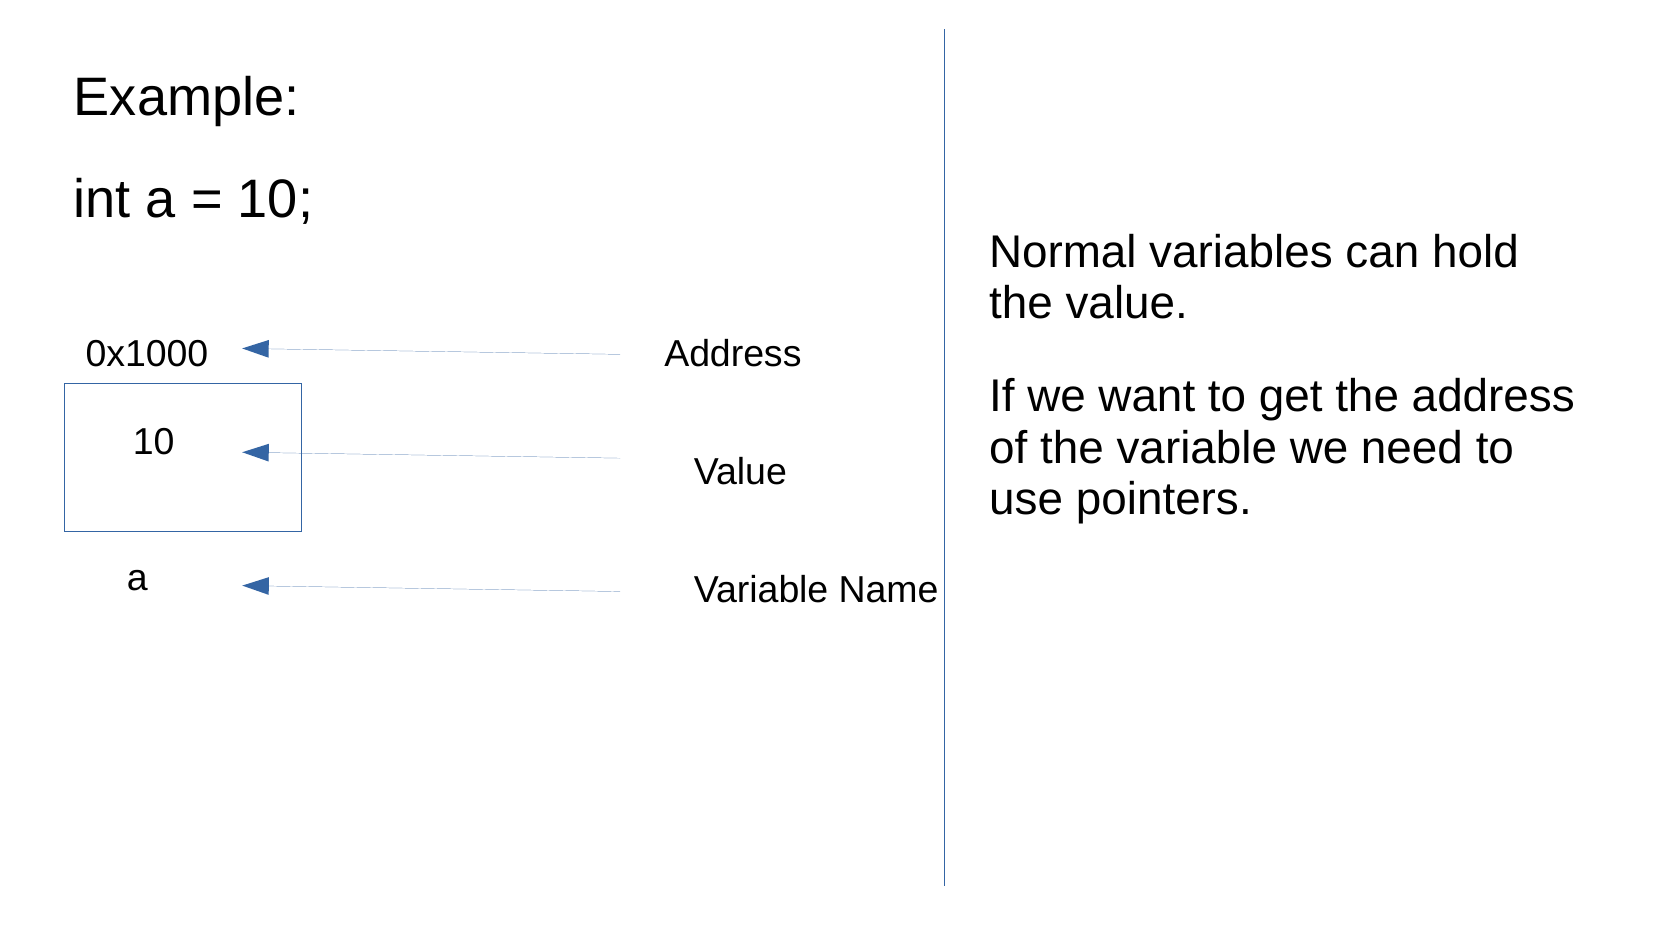

Example:
int a = 10;
Normal variables can hold the value.
If we want to get the address of the variable we need to use pointers.
0x1000
Address
10
Value
a
Variable Name